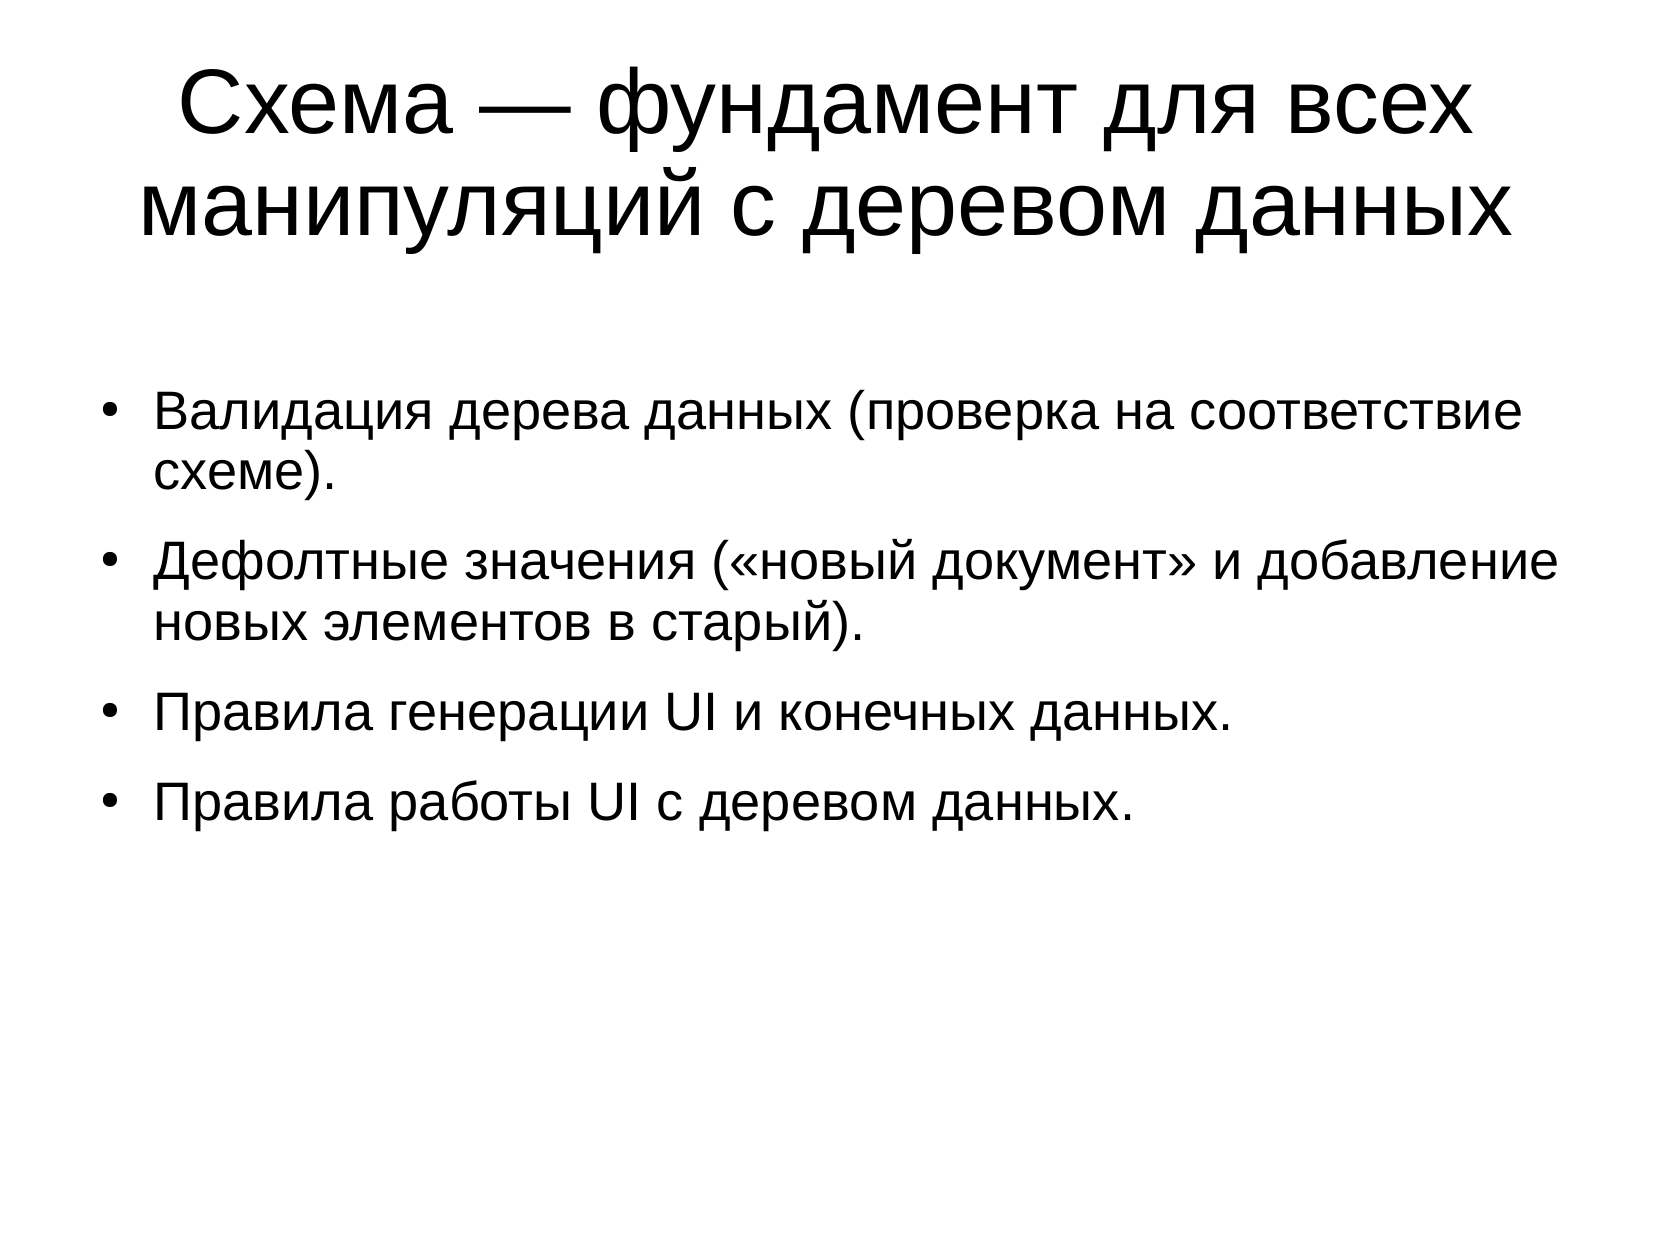

# Схема — фундамент для всех манипуляций с деревом данных
Валидация дерева данных (проверка на соответствие схеме).
Дефолтные значения («новый документ» и добавление новых элементов в старый).
Правила генерации UI и конечных данных.
Правила работы UI с деревом данных.